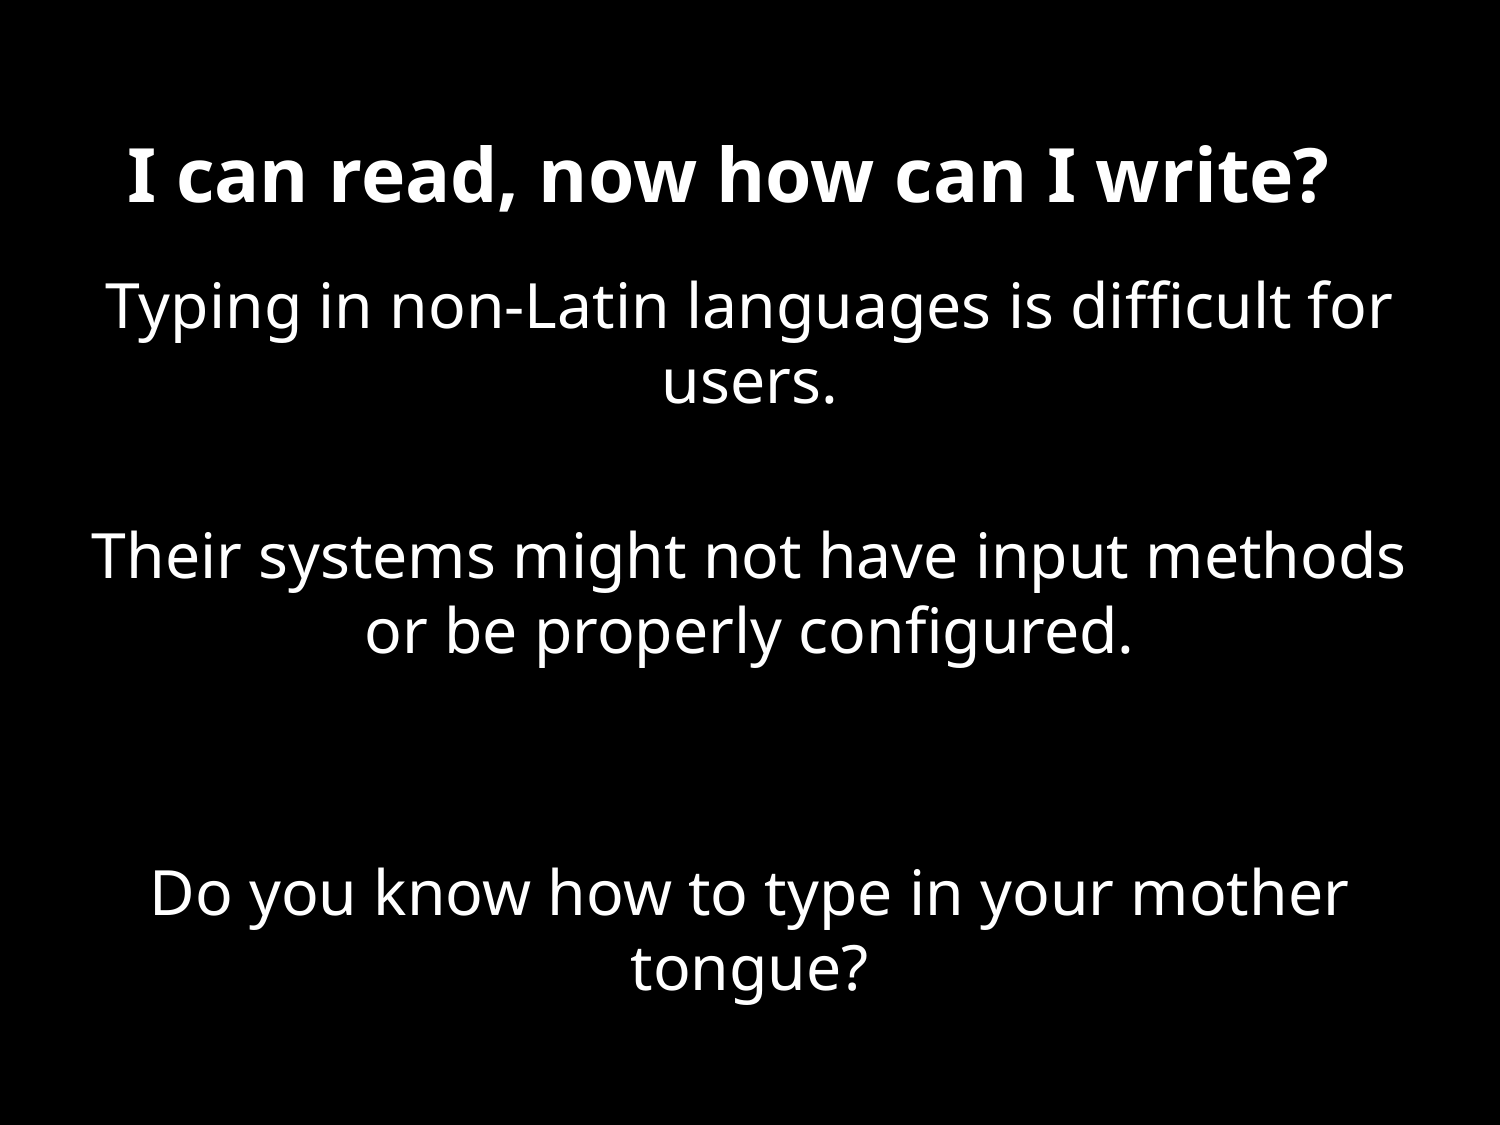

# I can read, now how can I write?
Typing in non-Latin languages is difficult for users.
Their systems might not have input methods or be properly configured.
Do you know how to type in your mother tongue?